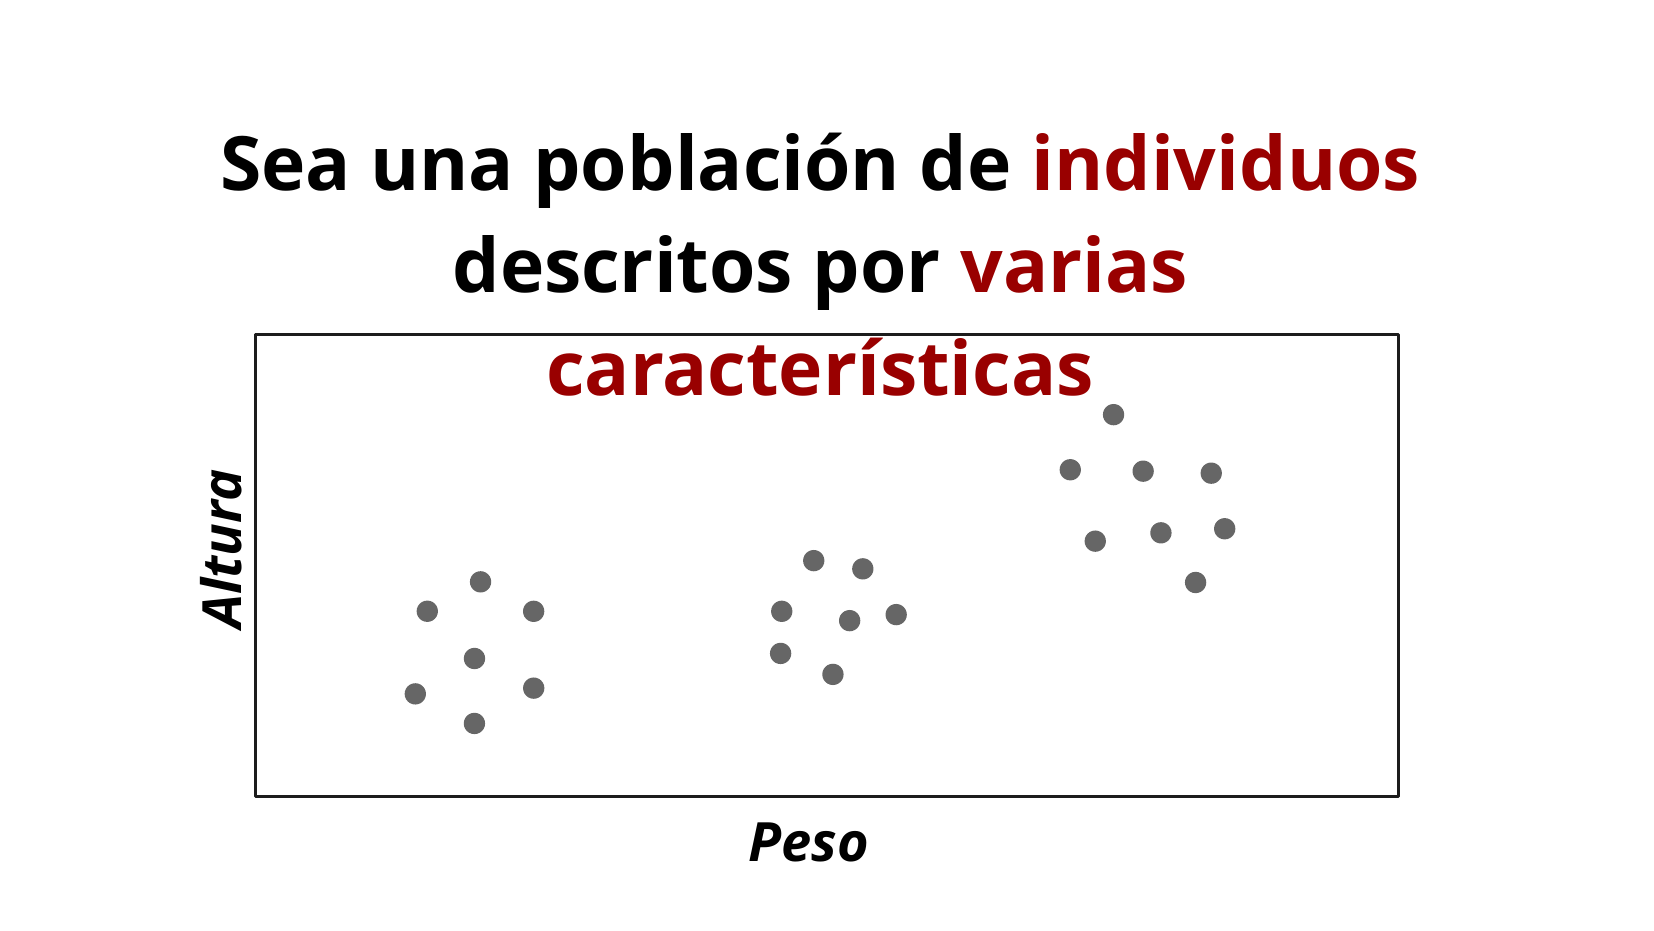

Sea una población de individuos descritos por varias características
Altura
Peso